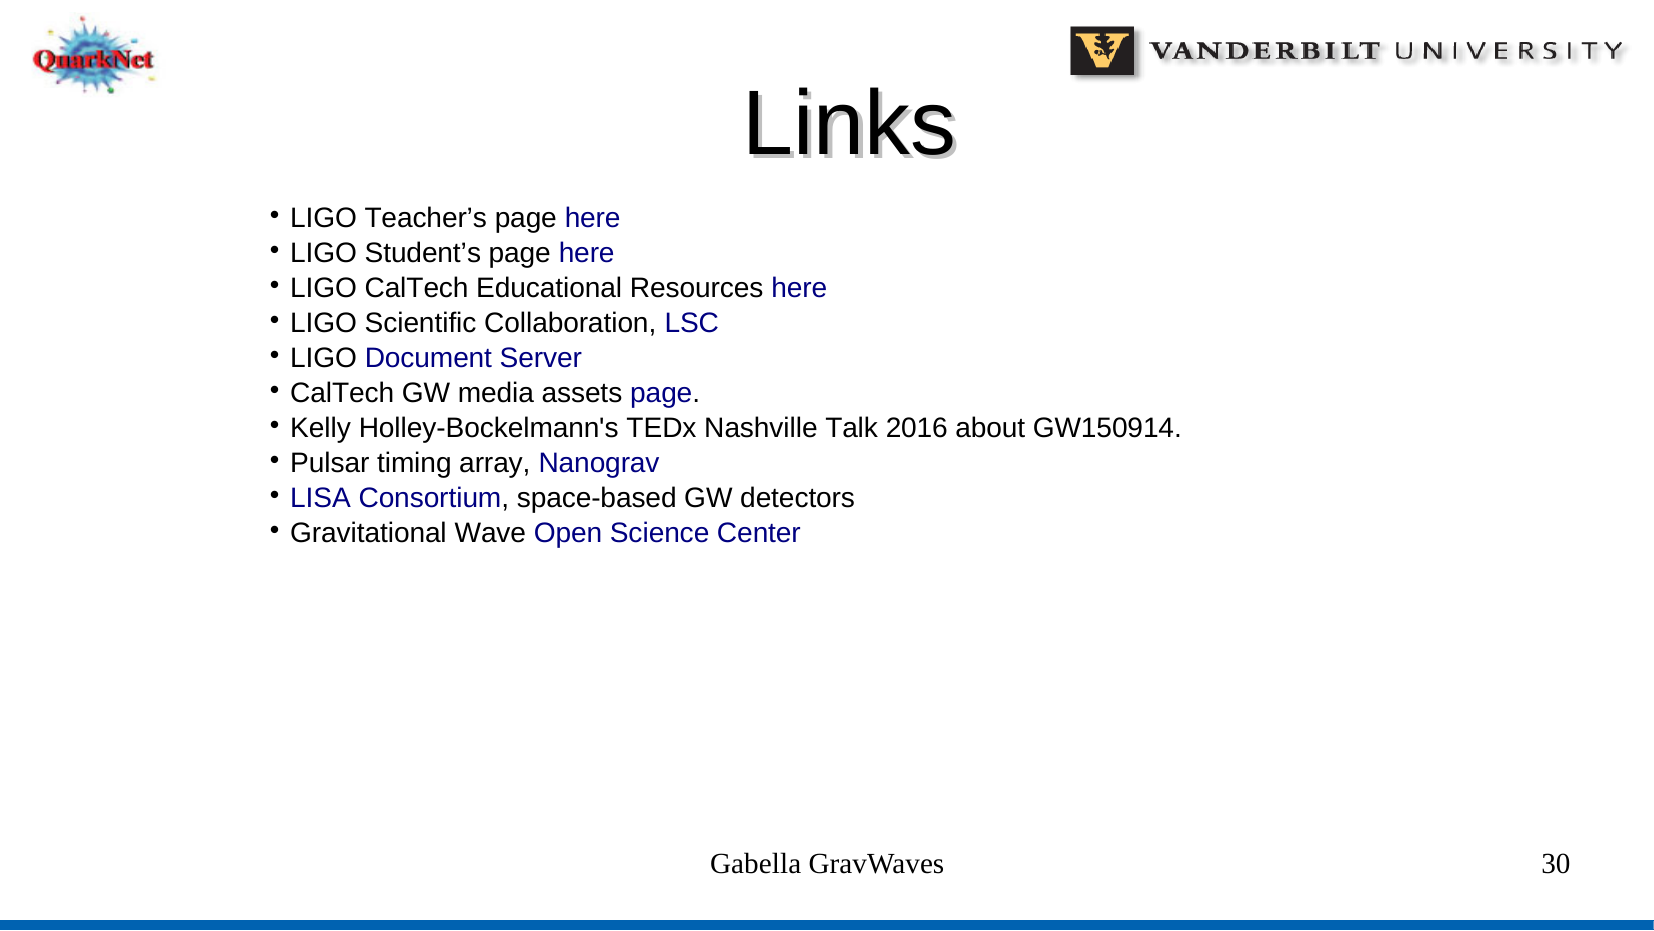

# Links
 LIGO Teacher’s page here
 LIGO Student’s page here
 LIGO CalTech Educational Resources here
 LIGO Scientific Collaboration, LSC
 LIGO Document Server
 CalTech GW media assets page.
 Kelly Holley-Bockelmann's TEDx Nashville Talk 2016 about GW150914.
 Pulsar timing array, Nanograv
 LISA Consortium, space-based GW detectors
 Gravitational Wave Open Science Center
Gabella GravWaves
30